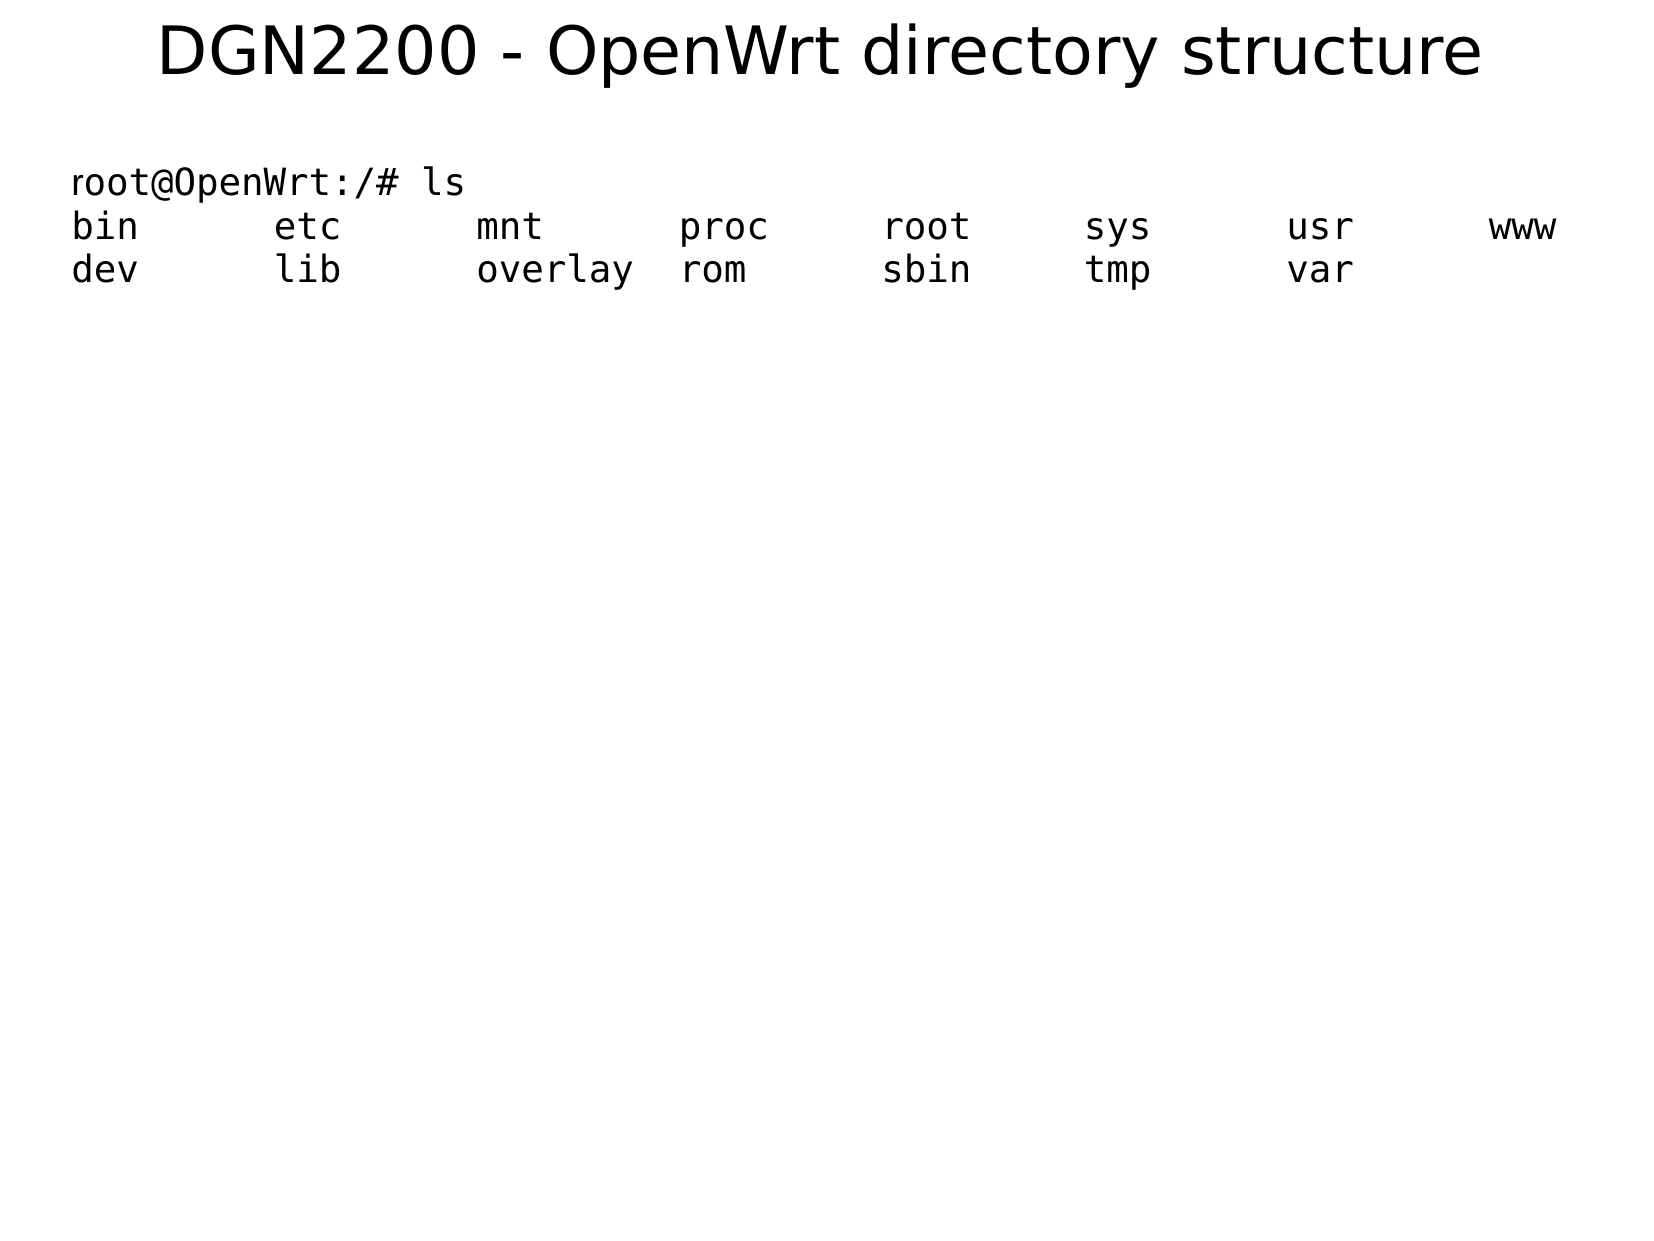

# DGN2200 - OpenWrt directory structure
root@OpenWrt:/# ls
bin etc mnt proc root sys usr www
dev lib overlay rom sbin tmp var